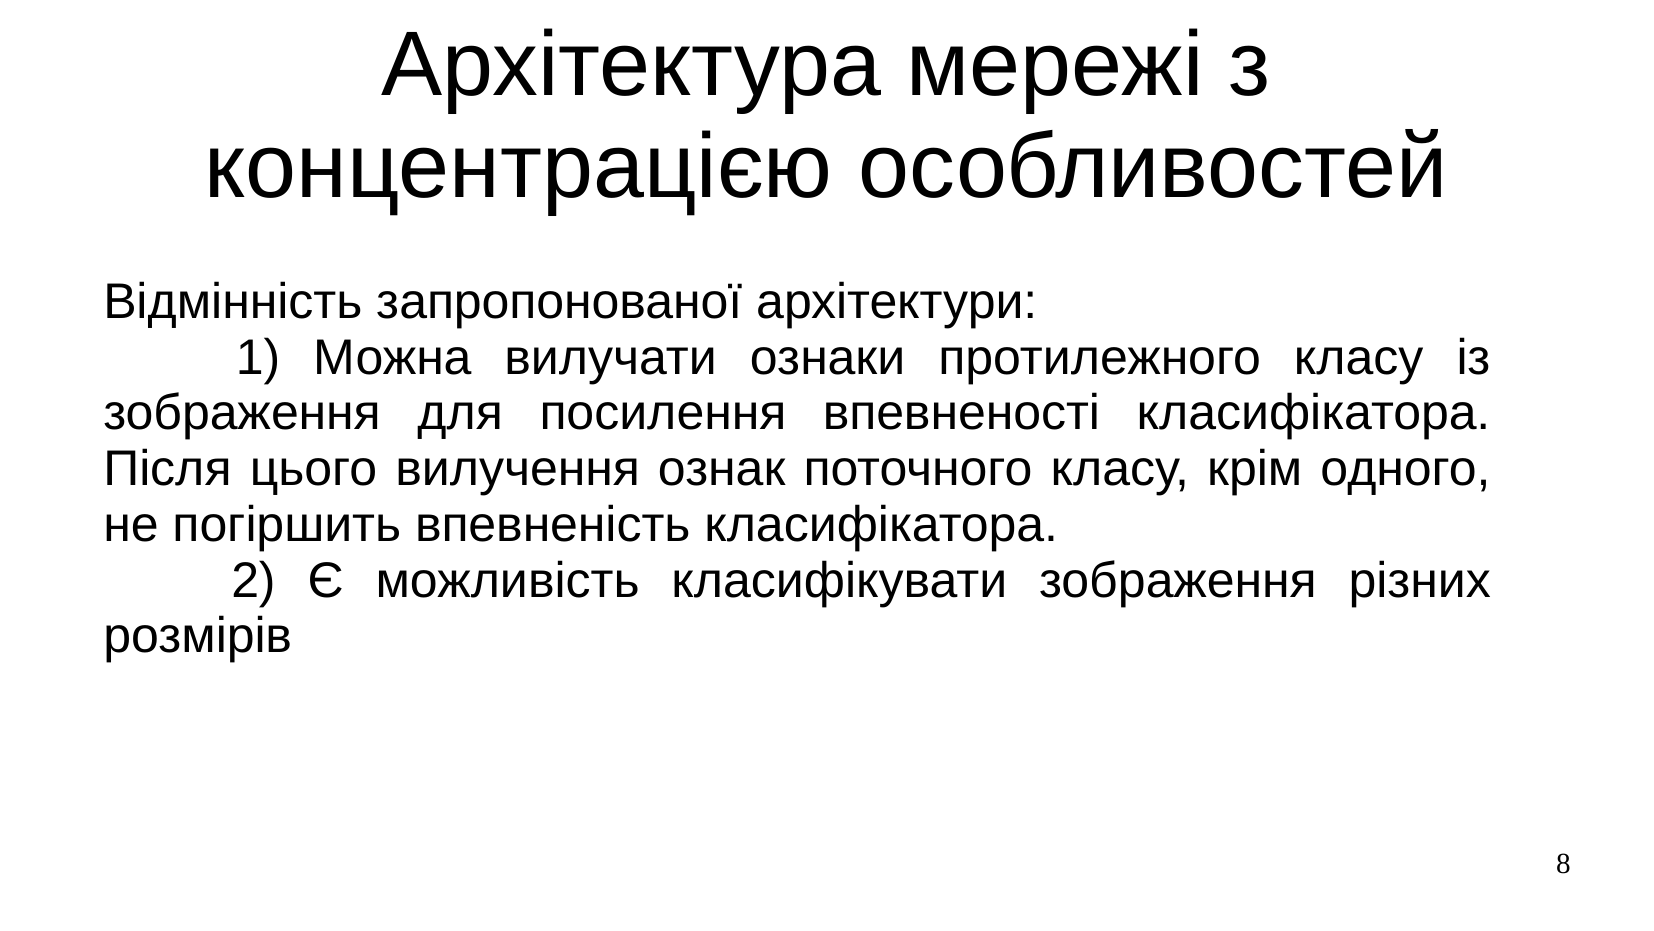

# Архітектура мережі з концентрацією особливостей
Відмінність запропонованої архітектури:
 1) Можна вилучати ознаки протилежного класу із зображення для посилення впевненості класифікатора. Після цього вилучення ознак поточного класу, крім одного, не погіршить впевненість класифікатора.
 2) Є можливість класифікувати зображення різних розмірів
8